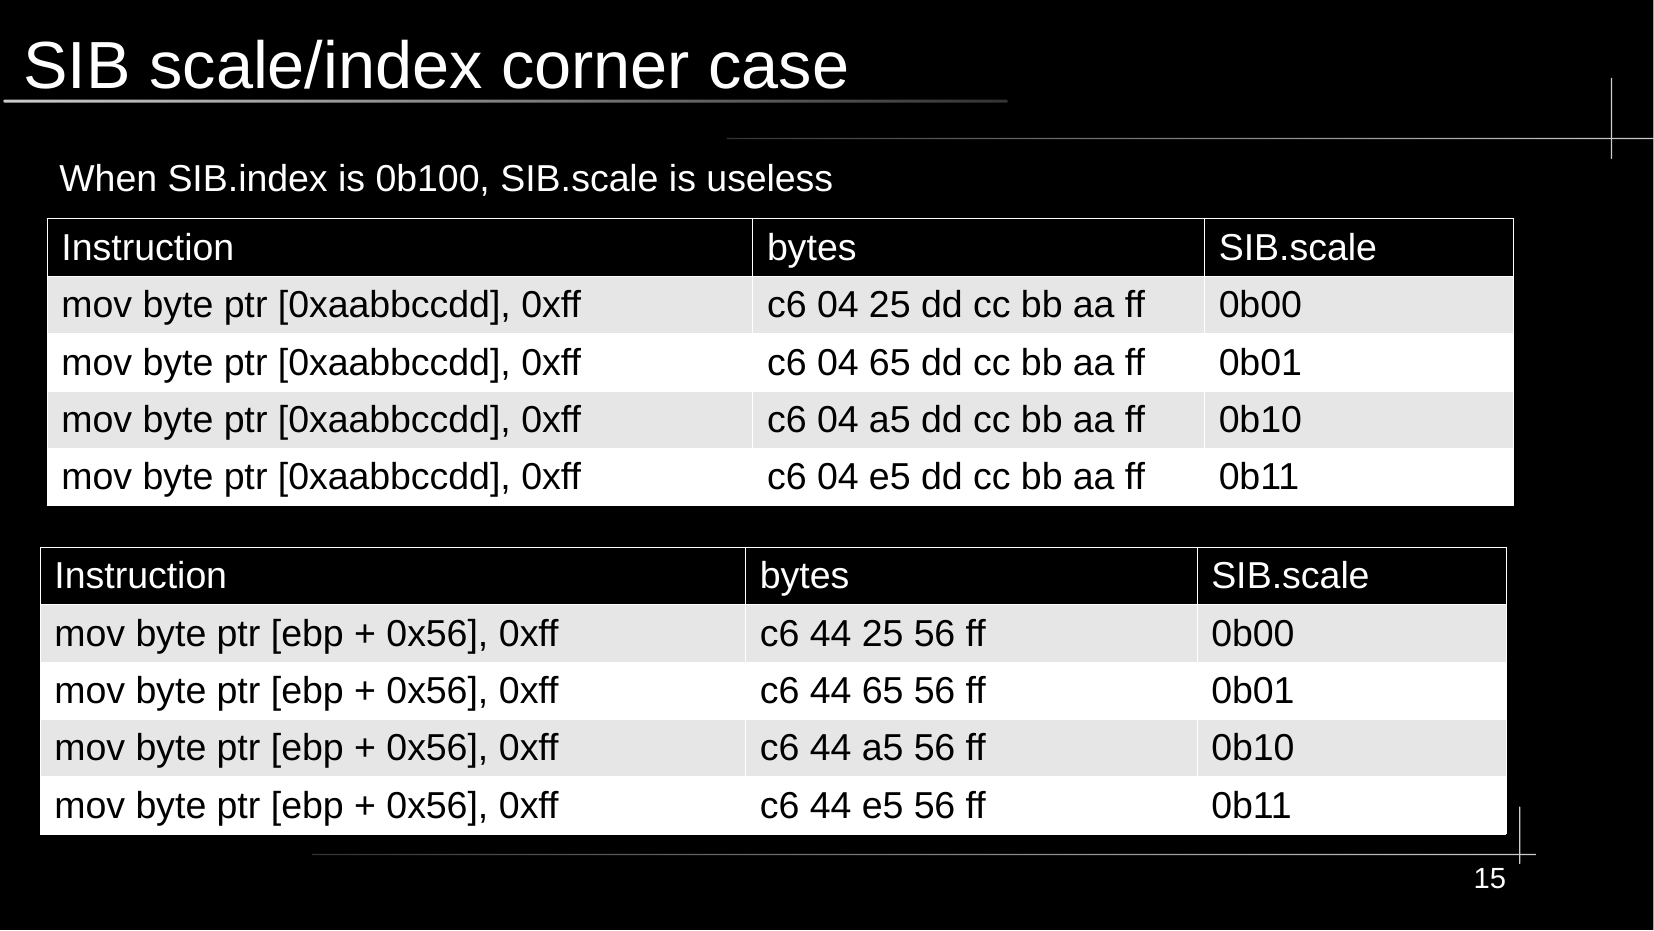

# SIB scale/index corner case
When SIB.index is 0b100, SIB.scale is useless
| Instruction | bytes | SIB.scale |
| --- | --- | --- |
| mov byte ptr [0xaabbccdd], 0xff | c6 04 25 dd cc bb aa ff | 0b00 |
| mov byte ptr [0xaabbccdd], 0xff | c6 04 65 dd cc bb aa ff | 0b01 |
| mov byte ptr [0xaabbccdd], 0xff | c6 04 a5 dd cc bb aa ff | 0b10 |
| mov byte ptr [0xaabbccdd], 0xff | c6 04 e5 dd cc bb aa ff | 0b11 |
| Instruction | bytes | SIB.scale |
| --- | --- | --- |
| mov byte ptr [ebp + 0x56], 0xff | c6 44 25 56 ff | 0b00 |
| mov byte ptr [ebp + 0x56], 0xff | c6 44 65 56 ff | 0b01 |
| mov byte ptr [ebp + 0x56], 0xff | c6 44 a5 56 ff | 0b10 |
| mov byte ptr [ebp + 0x56], 0xff | c6 44 e5 56 ff | 0b11 |
15